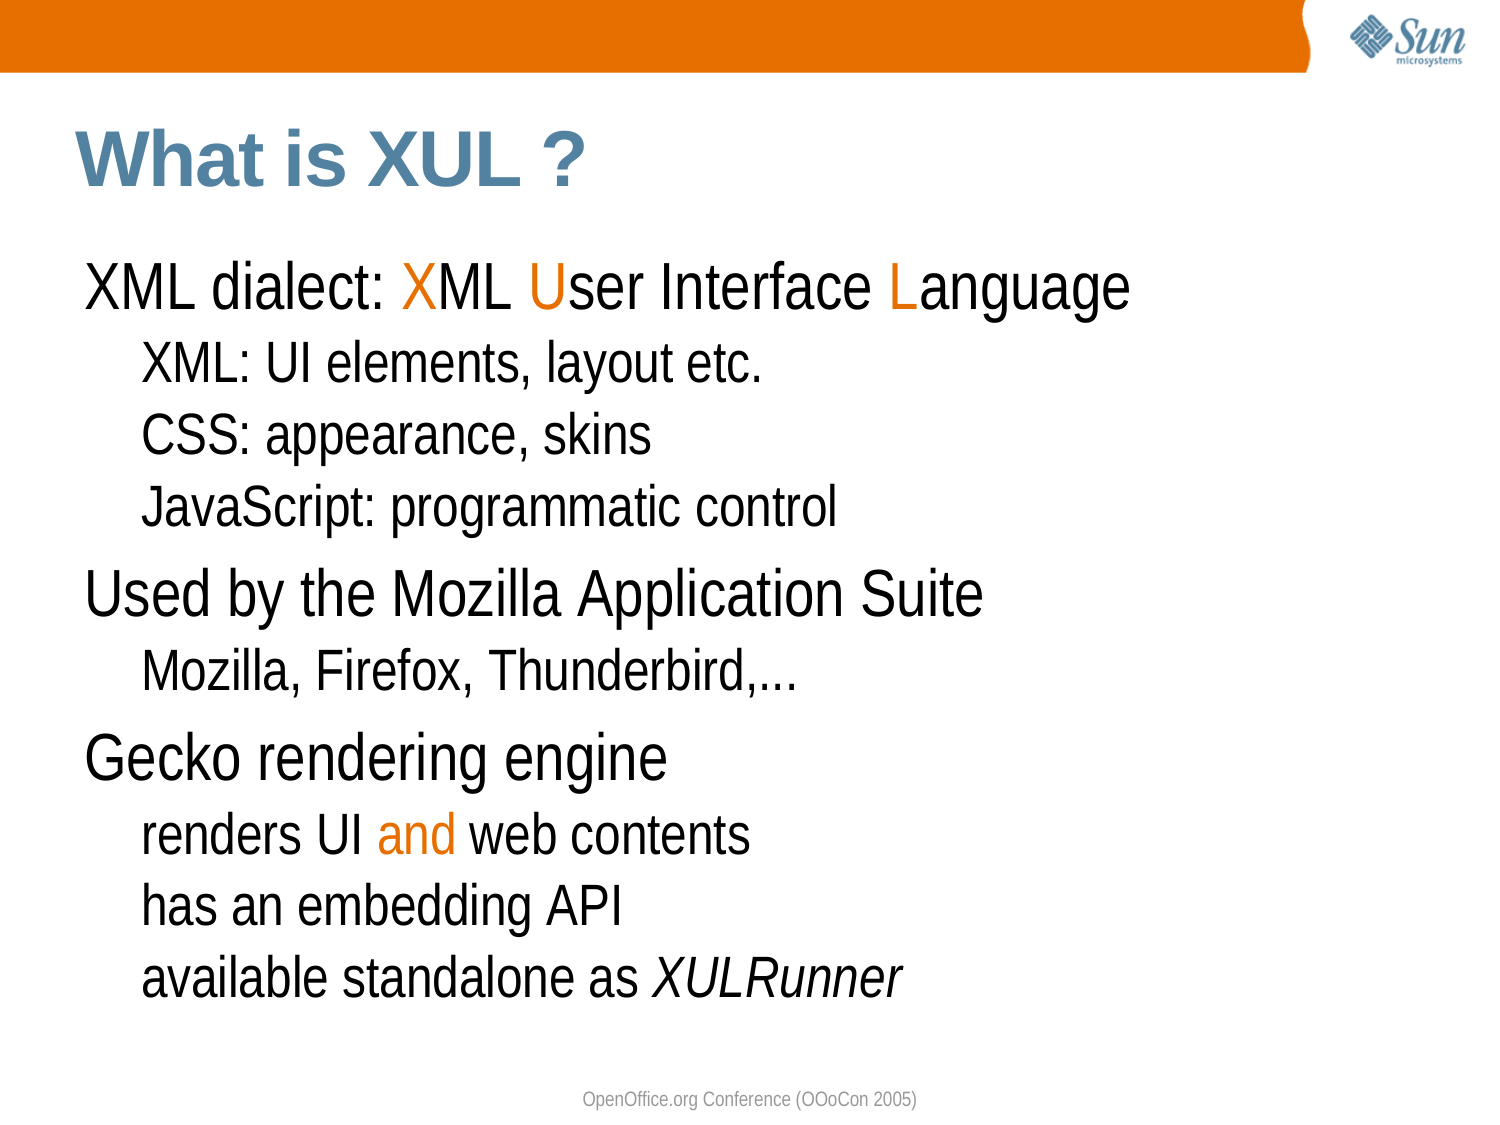

# What is XUL ?
XML dialect: XML User Interface Language
XML: UI elements, layout etc.
CSS: appearance, skins
JavaScript: programmatic control
Used by the Mozilla Application Suite
Mozilla, Firefox, Thunderbird,...
Gecko rendering engine
renders UI and web contents
has an embedding API
available standalone as XULRunner